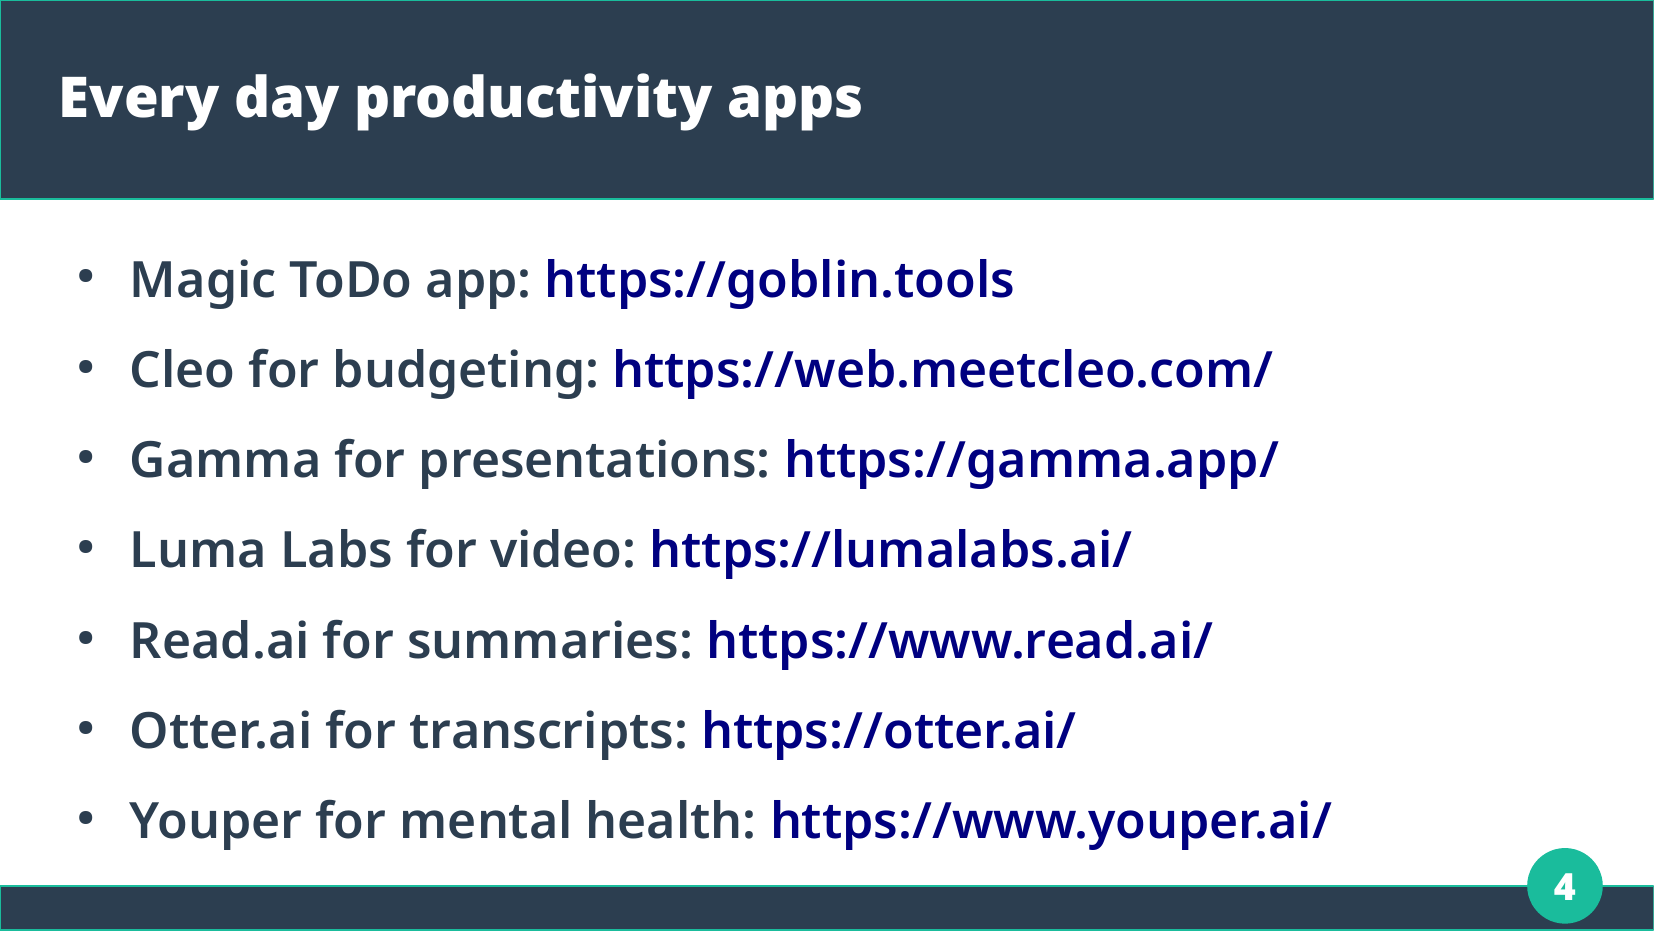

# Every day productivity apps
Magic ToDo app: https://goblin.tools
Cleo for budgeting: https://web.meetcleo.com/
Gamma for presentations: https://gamma.app/
Luma Labs for video: https://lumalabs.ai/
Read.ai for summaries: https://www.read.ai/
Otter.ai for transcripts: https://otter.ai/
Youper for mental health: https://www.youper.ai/
4